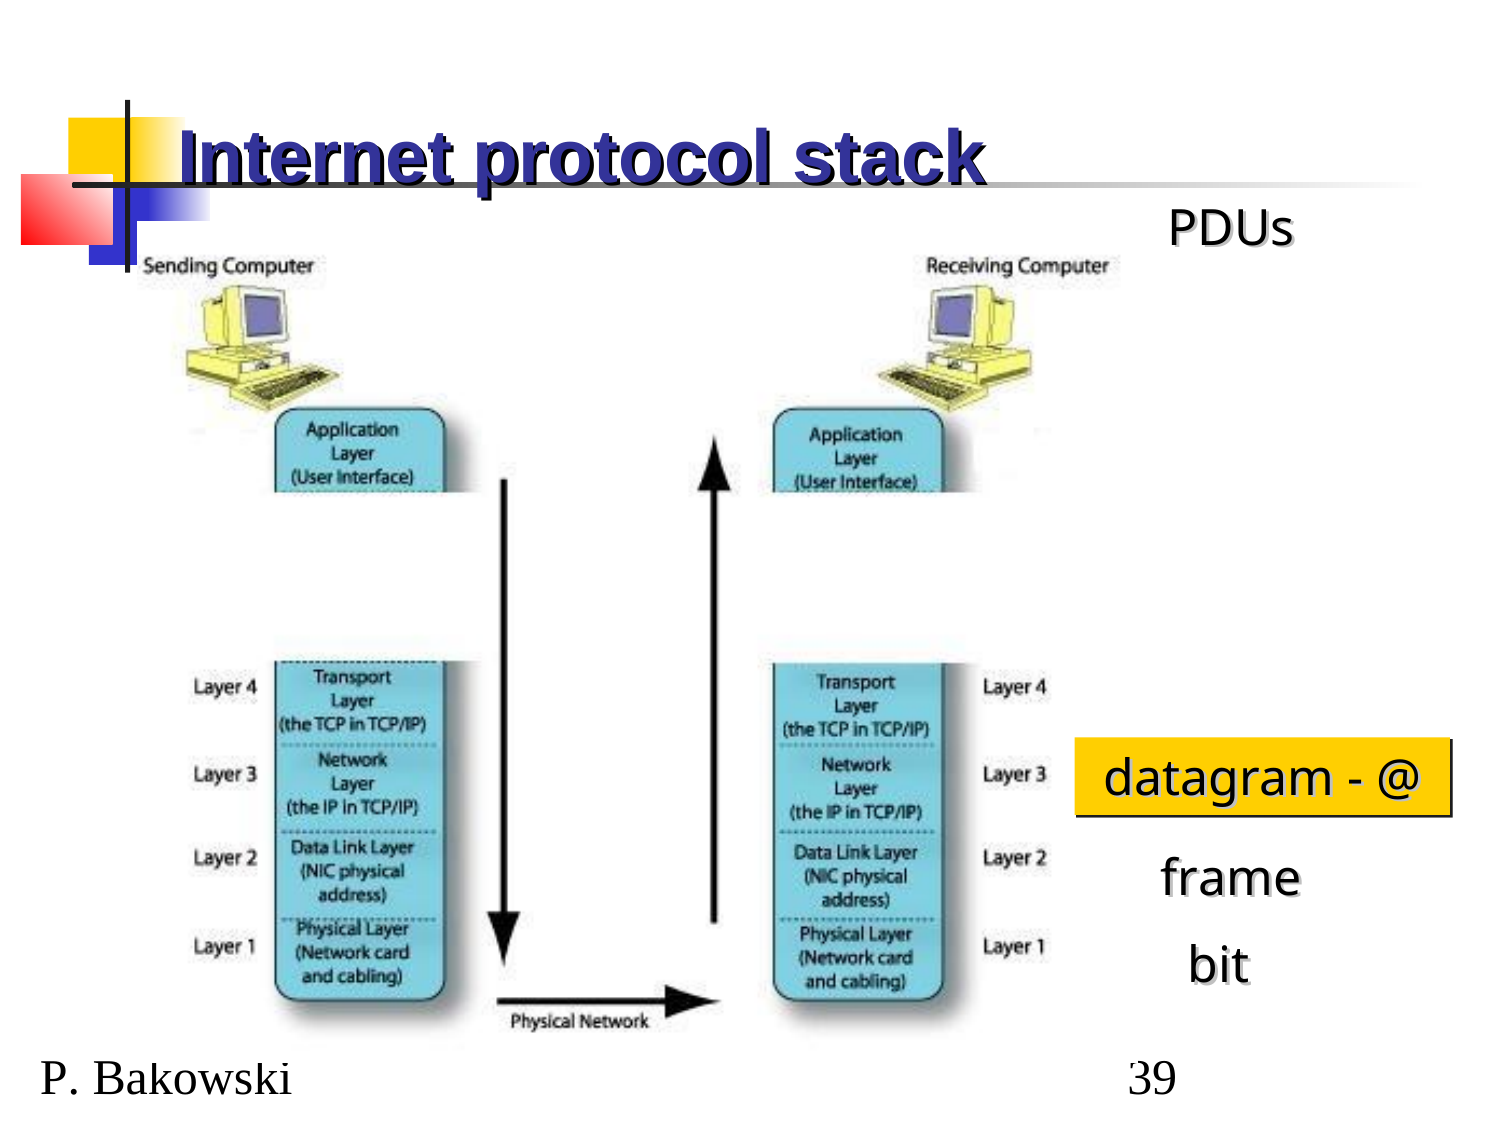

# Internet protocol stack
PDUs
datagram - @
frame
bit
P.Bakowski
39